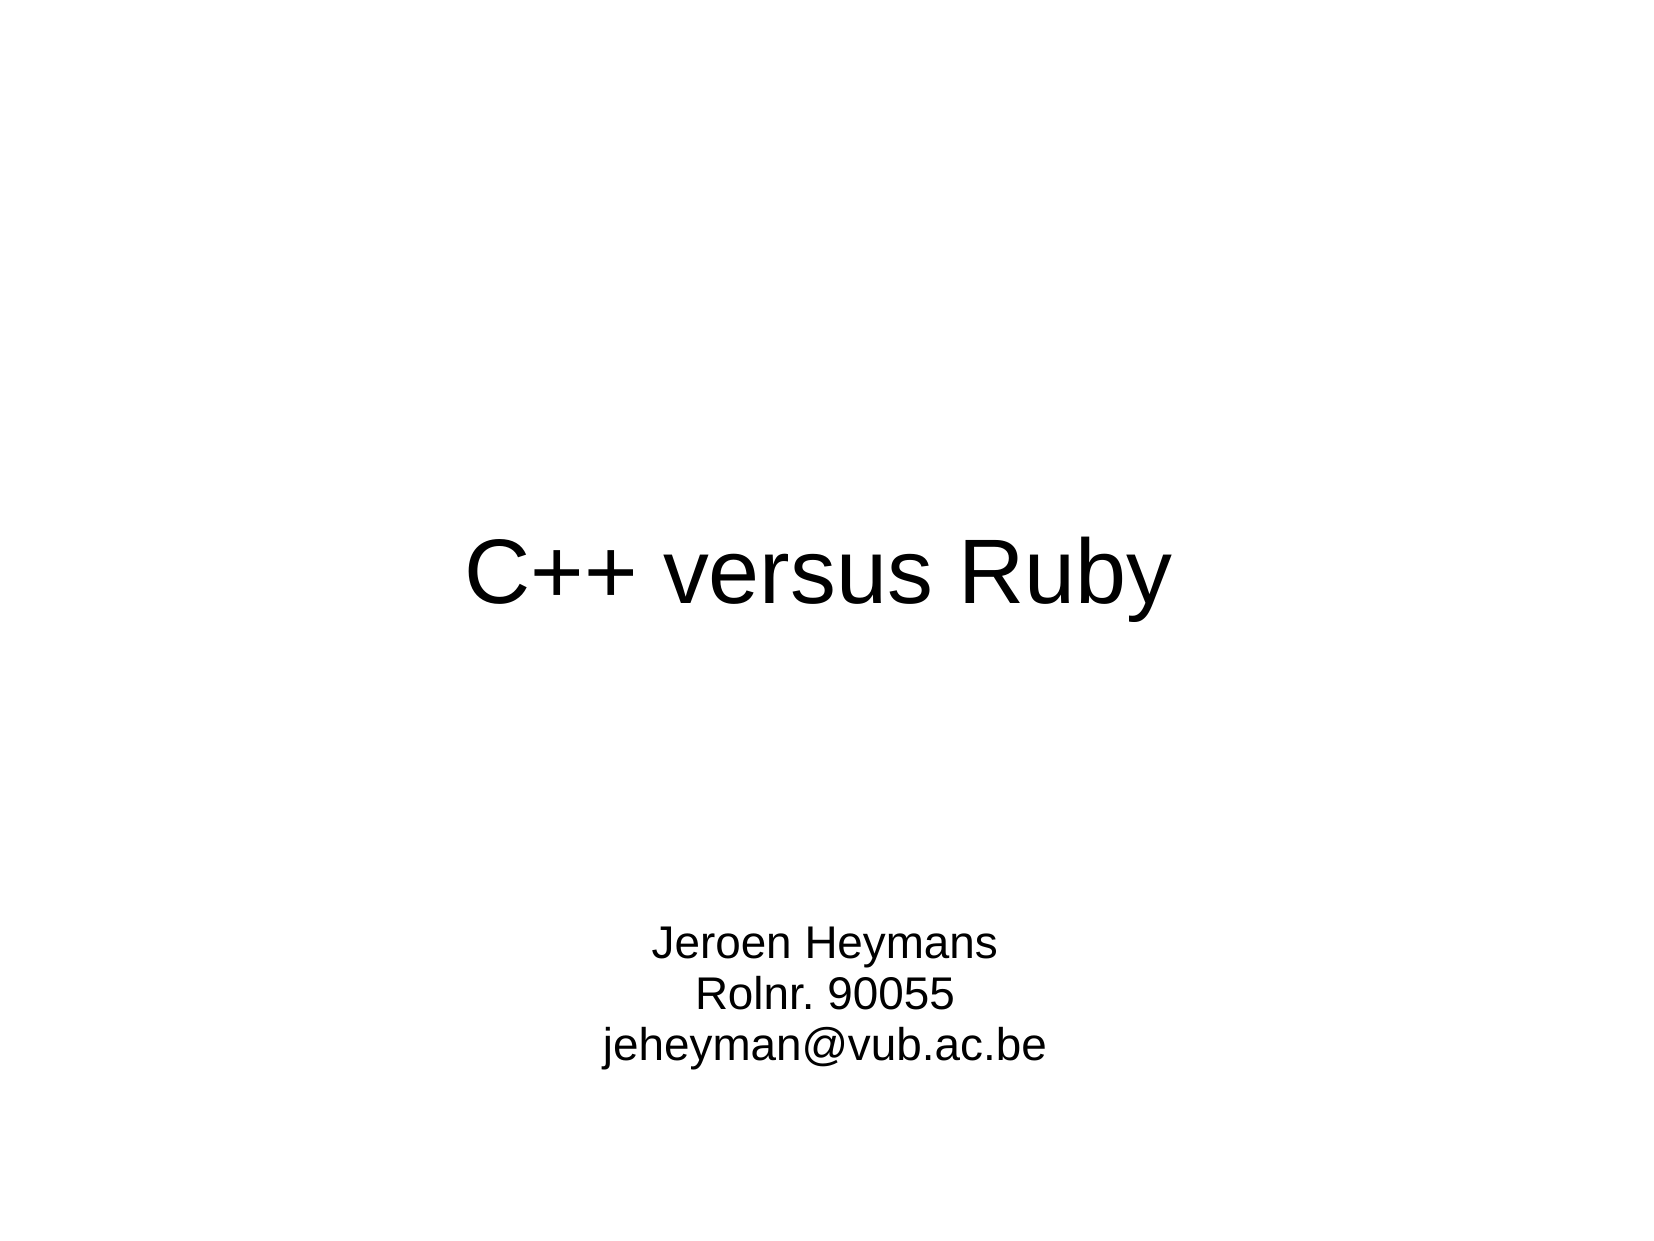

# C++ versus Ruby
Jeroen Heymans
Rolnr. 90055
jeheyman@vub.ac.be